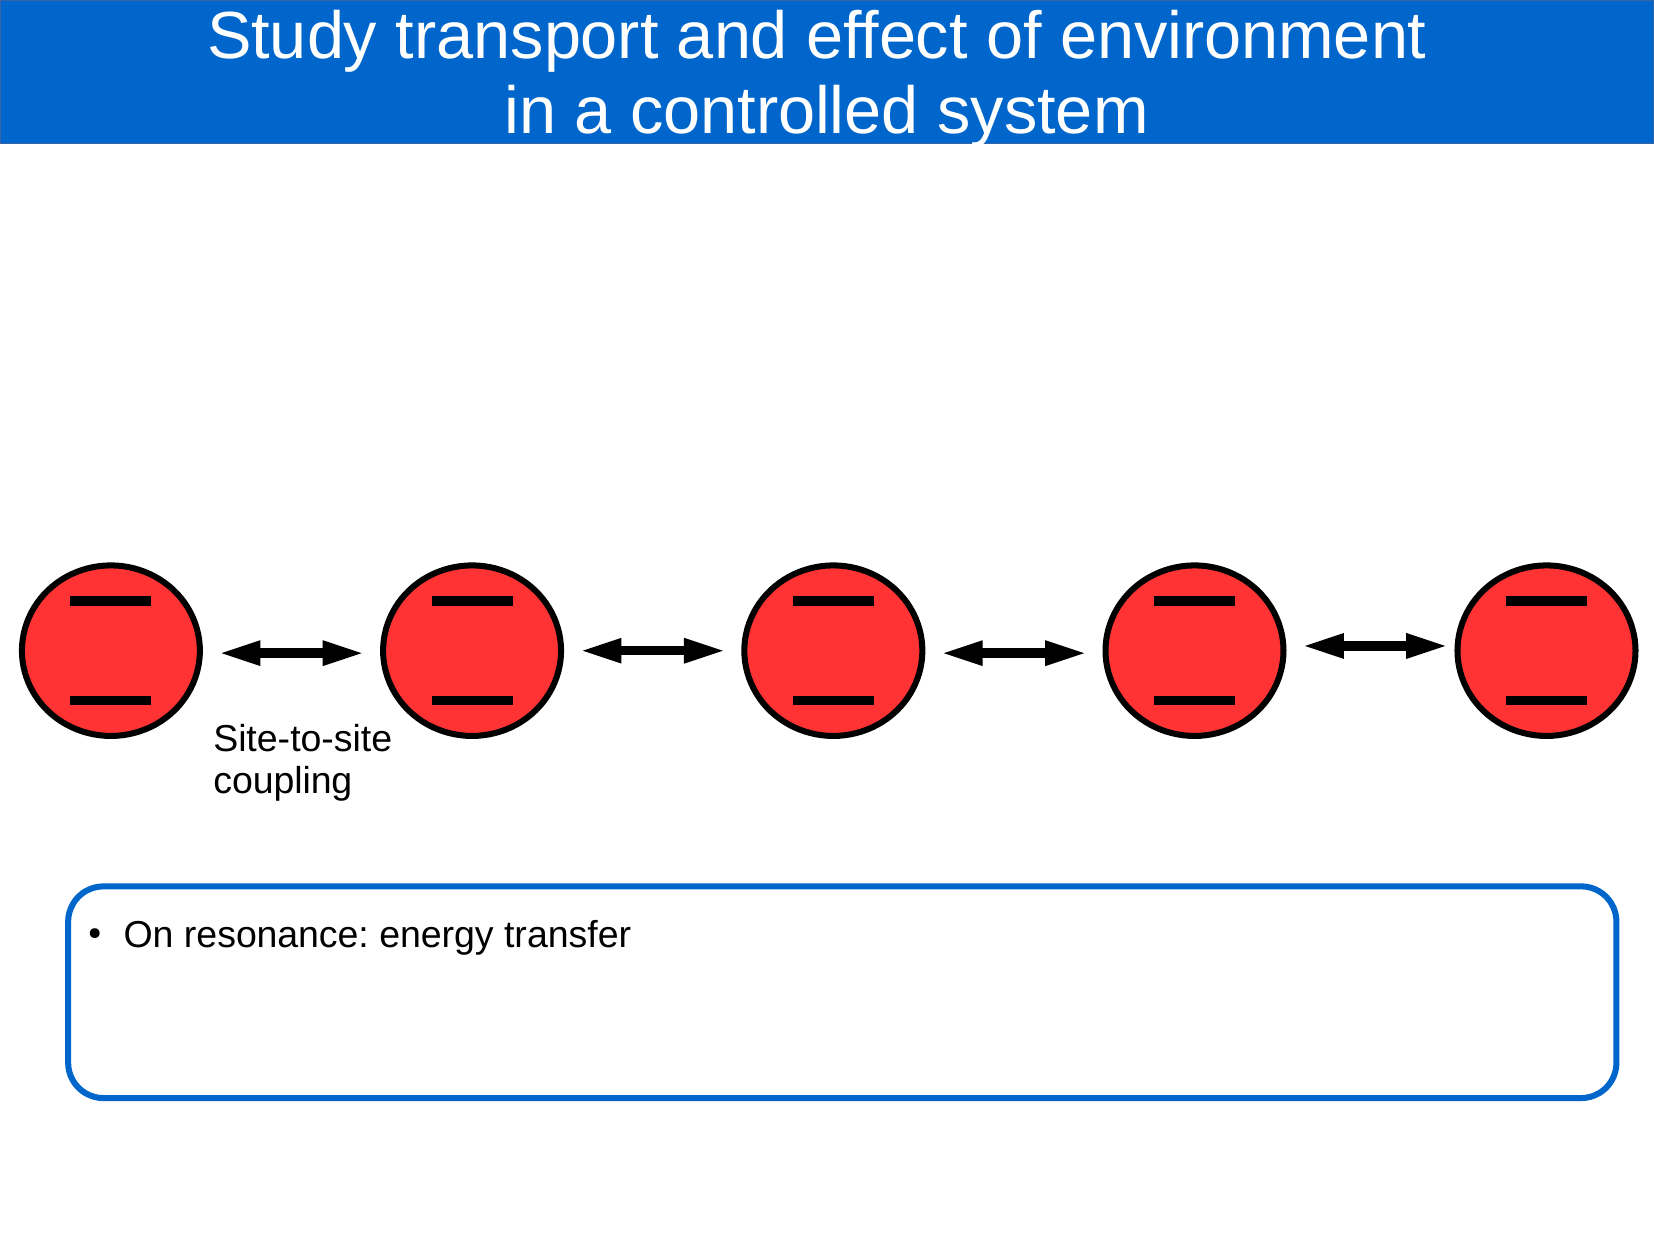

# Study transport and effect of environment in a controlled system
Site-to-site
coupling
On resonance: energy transfer